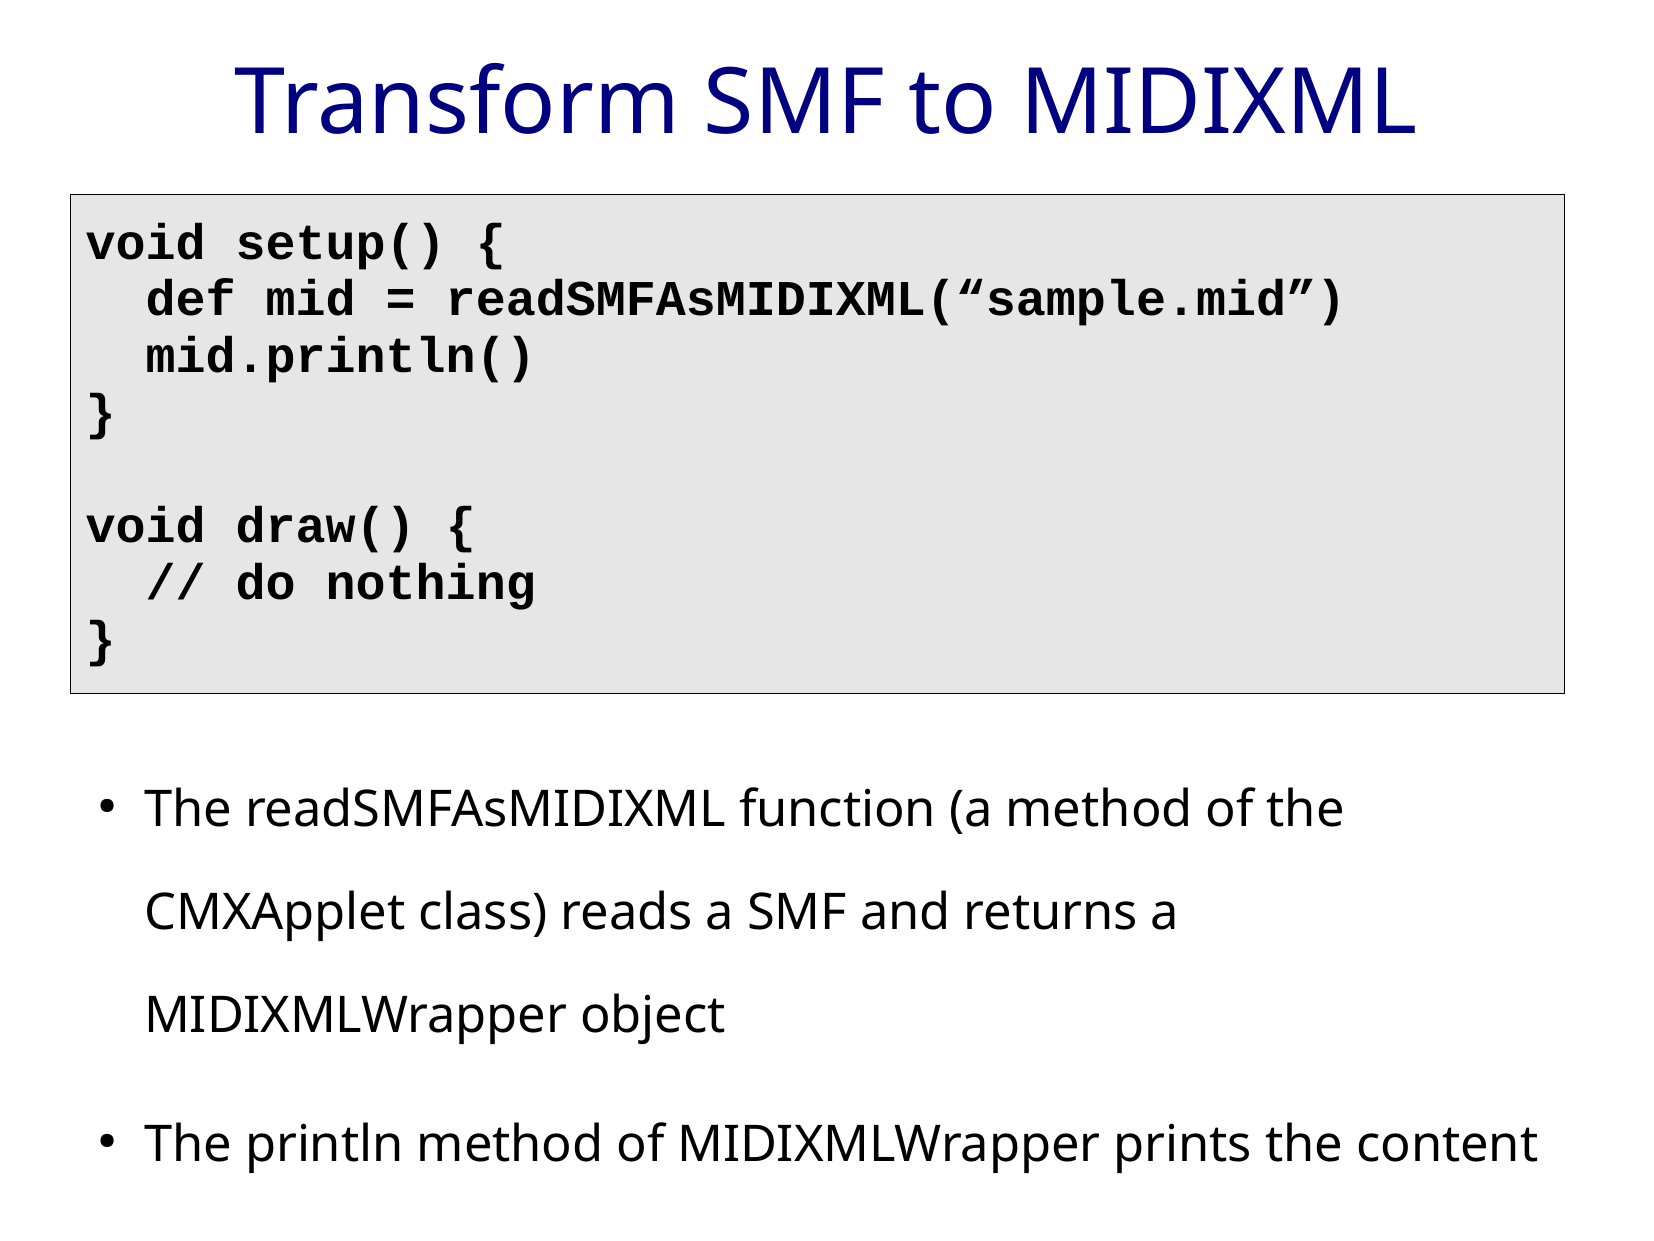

# Transform SMF to MIDIXML
void setup() {
 def mid = readSMFAsMIDIXML(“sample.mid”)
 mid.println()
}
void draw() {
 // do nothing
}
The readSMFAsMIDIXML function (a method of the CMXApplet class) reads a SMF and returns a MIDIXMLWrapper object
The println method of MIDIXMLWrapper prints the content